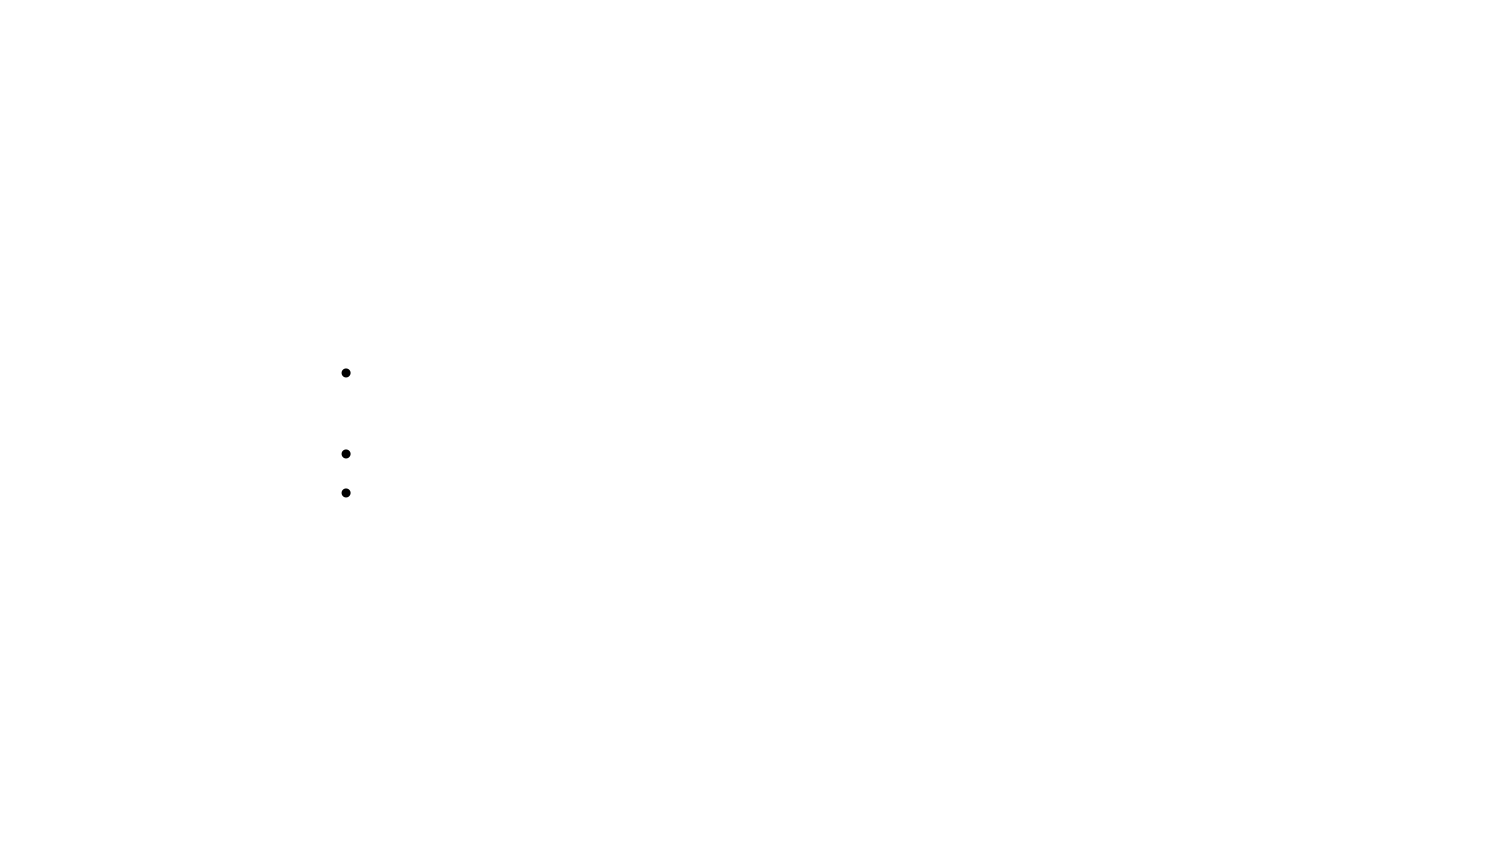

# RESULT AND SCREENSHOT
The portfolio achieves a professional online presence for Vishal, with:
Immediate identification and contact options for recruiters and collaborators.
Visual snapshot of skills and learning progress.
Certifiable credentials are prominently displayed.
Screenshots of each section were provided, demonstrating a consistent, attractive interface.